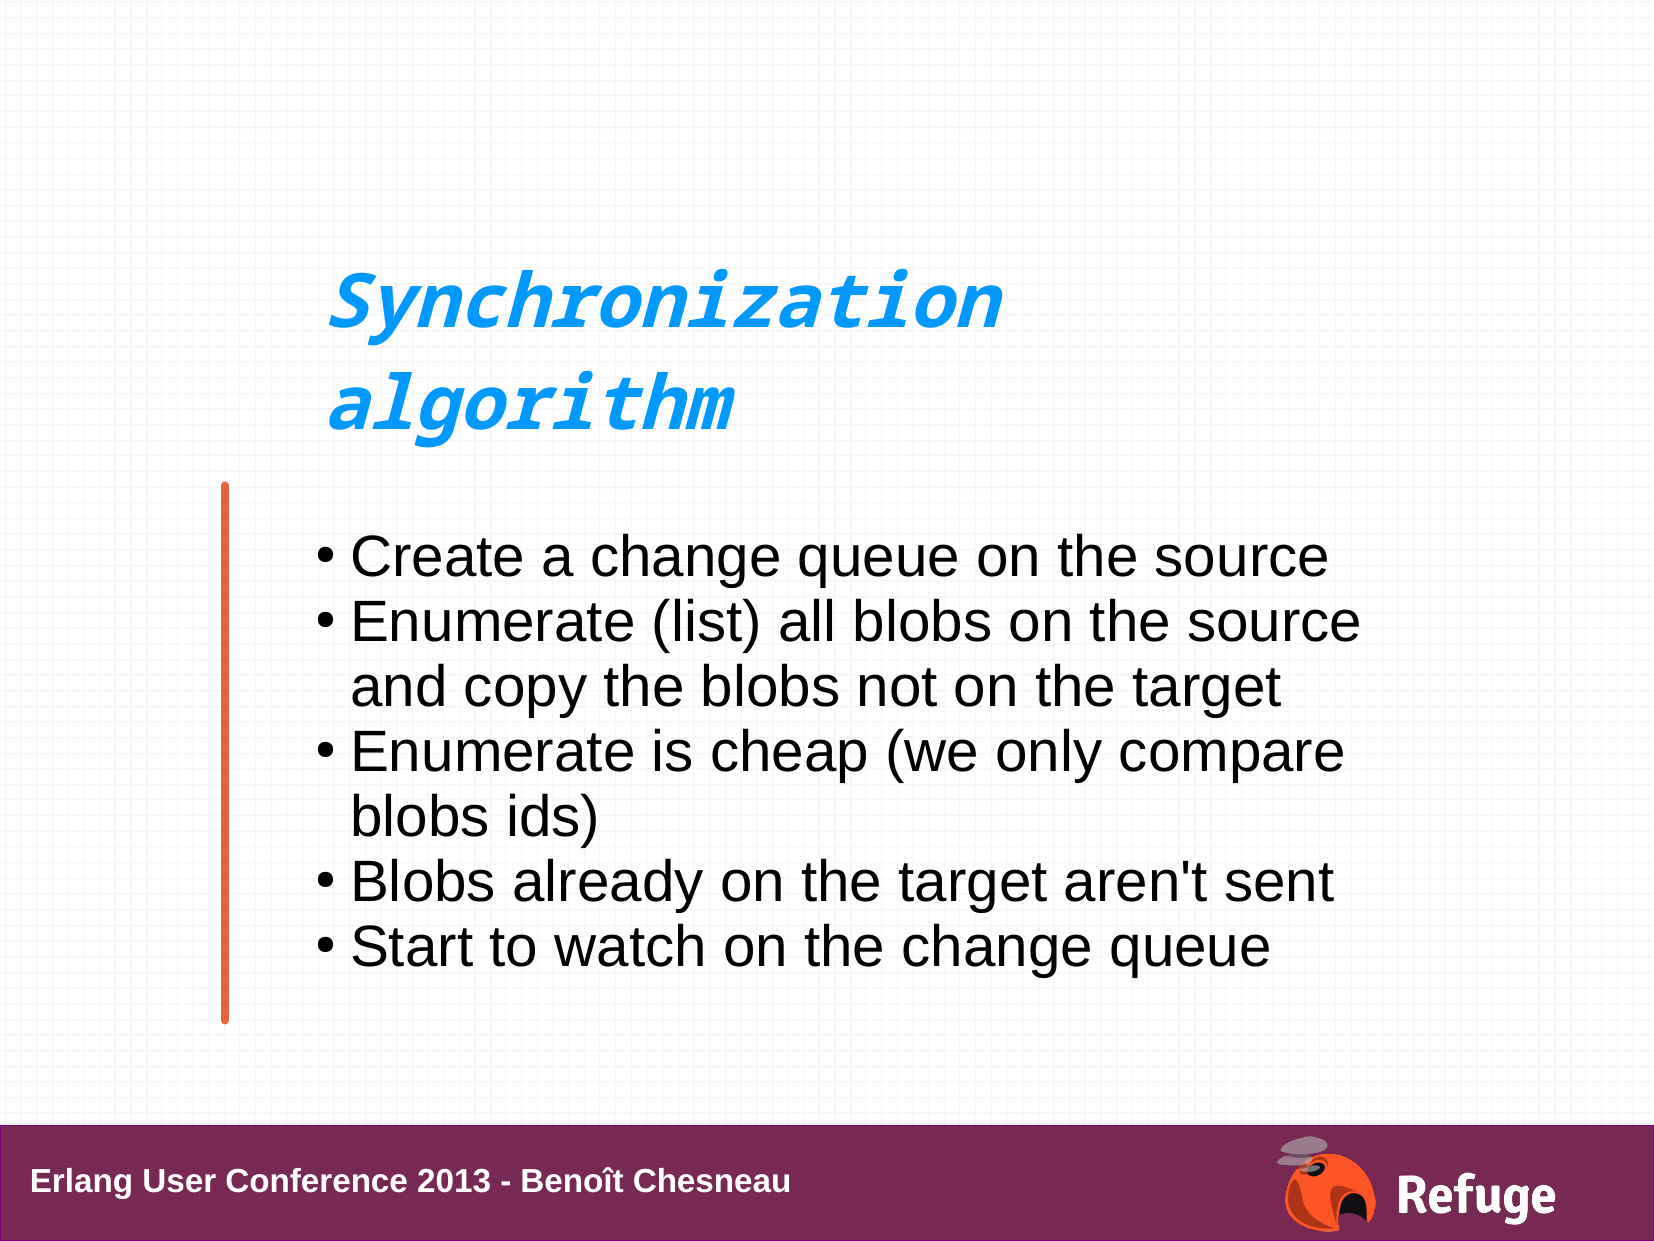

Synchronization algorithm
Create a change queue on the source
Enumerate (list) all blobs on the source
and copy the blobs not on the target
Enumerate is cheap (we only compare
blobs ids)
Blobs already on the target aren't sent
Start to watch on the change queue
Erlang User Conference 2013 - Benoît Chesneau